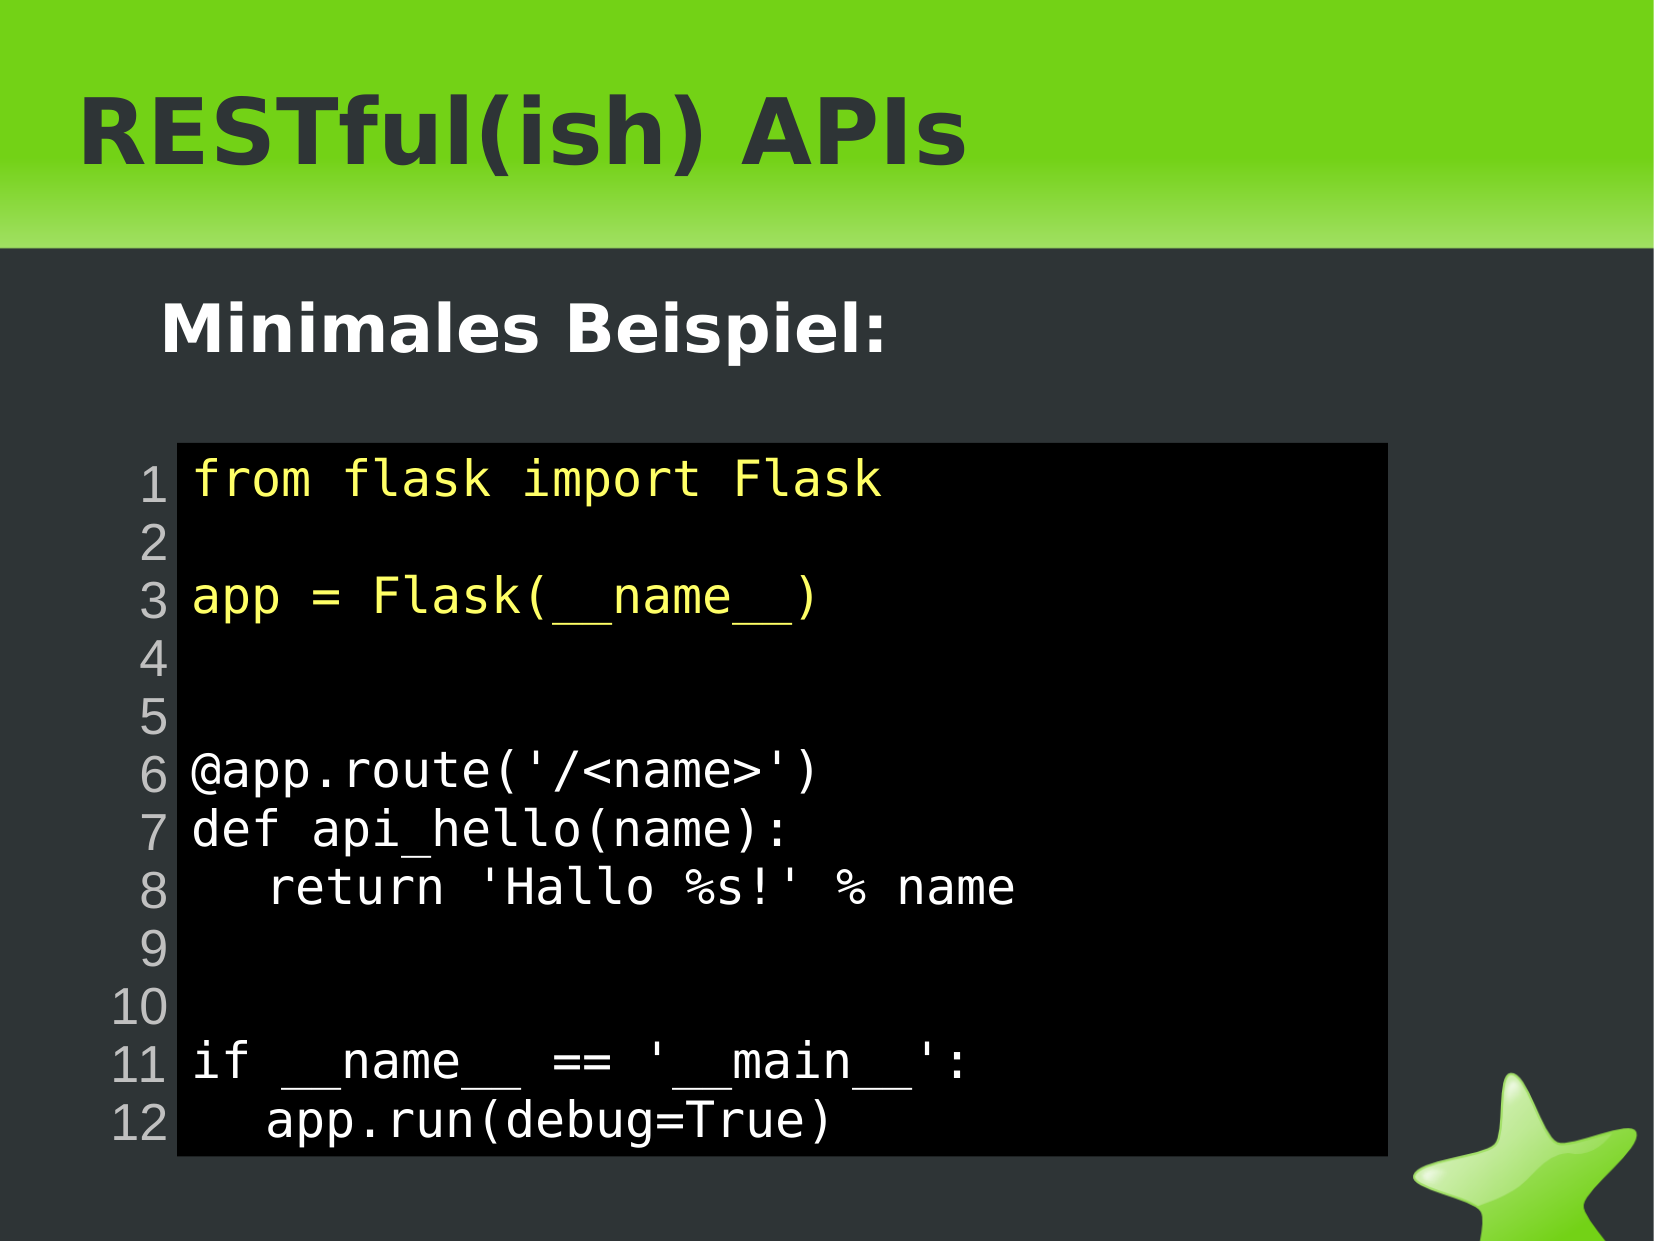

# RESTful(ish) APIs
Minimales Beispiel:
from flask import Flask
app = Flask(__name__)
@app.route('/<name>')
def api_hello(name):
	return 'Hallo %s!' % name
if __name__ == '__main__':
	app.run(debug=True)
1
2
3
4
5
6
7
8
9
10
11
12